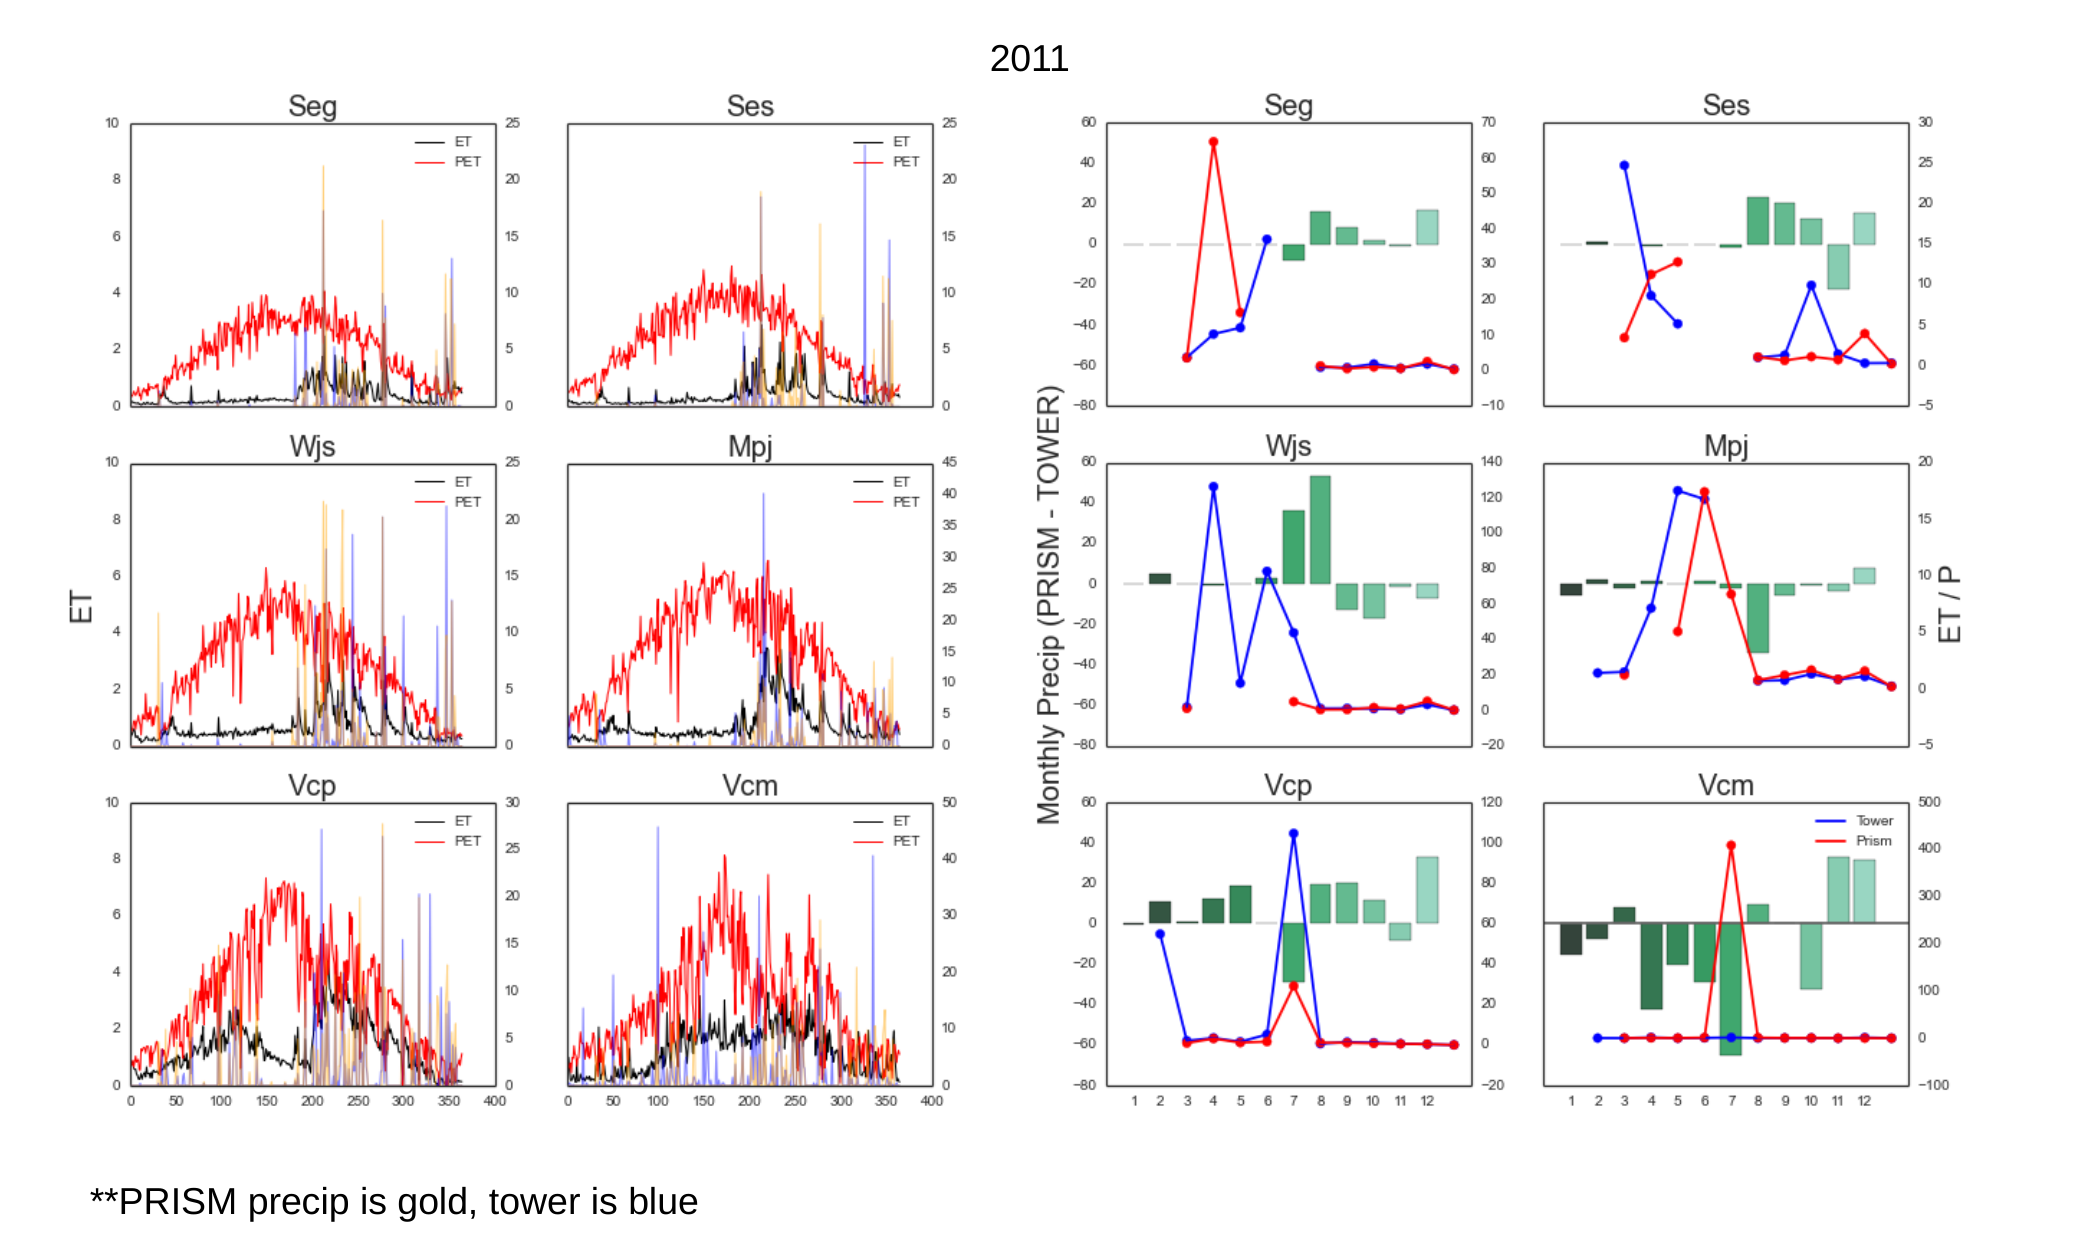

2011
**PRISM precip is gold, tower is blue